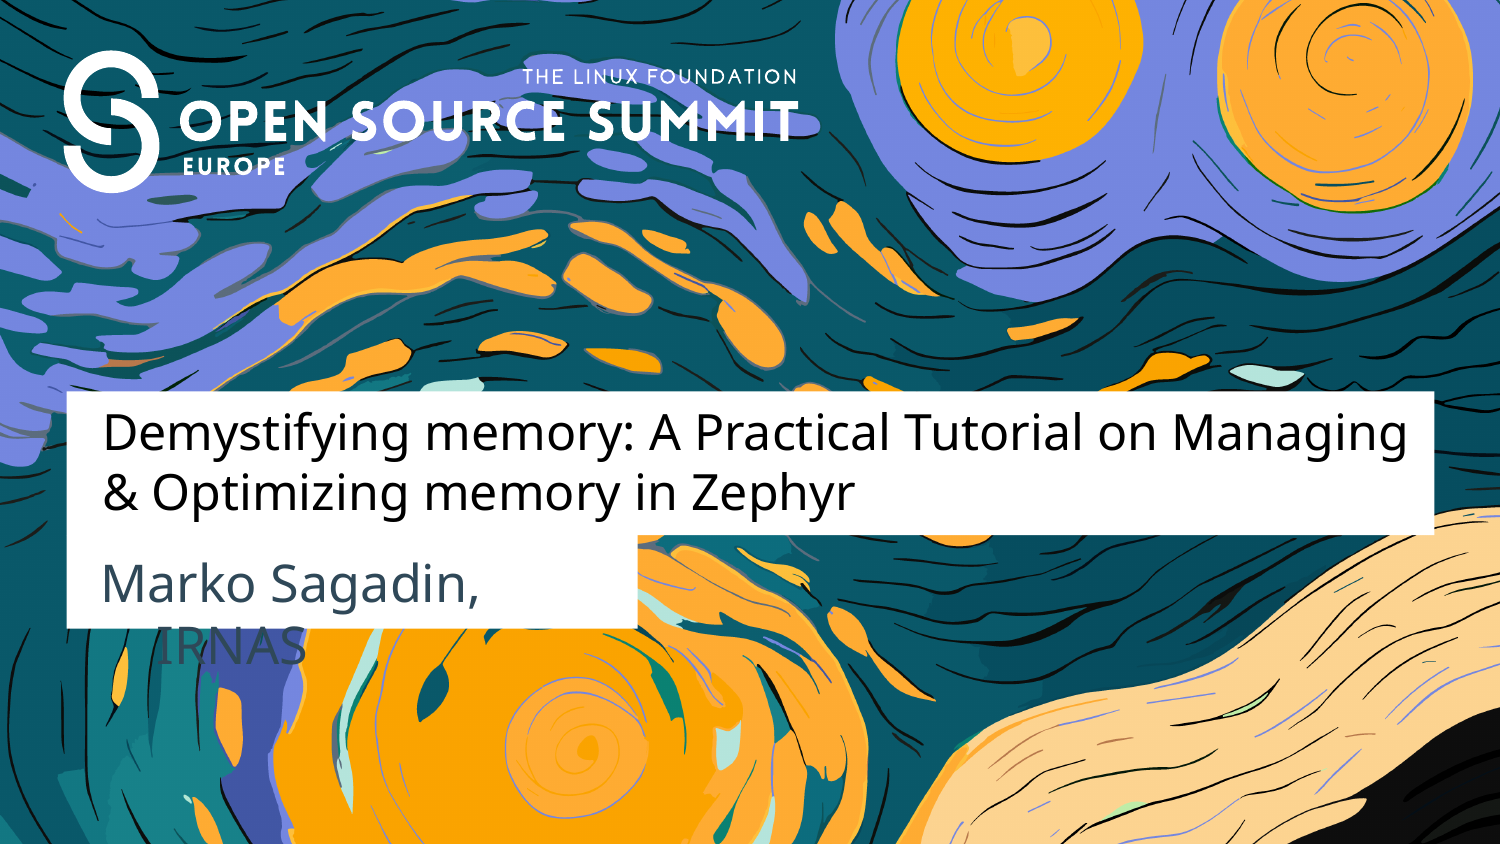

# Demystifying memory: A Practical Tutorial on Managing & Optimizing memory in Zephyr
Marko Sagadin, IRNAS